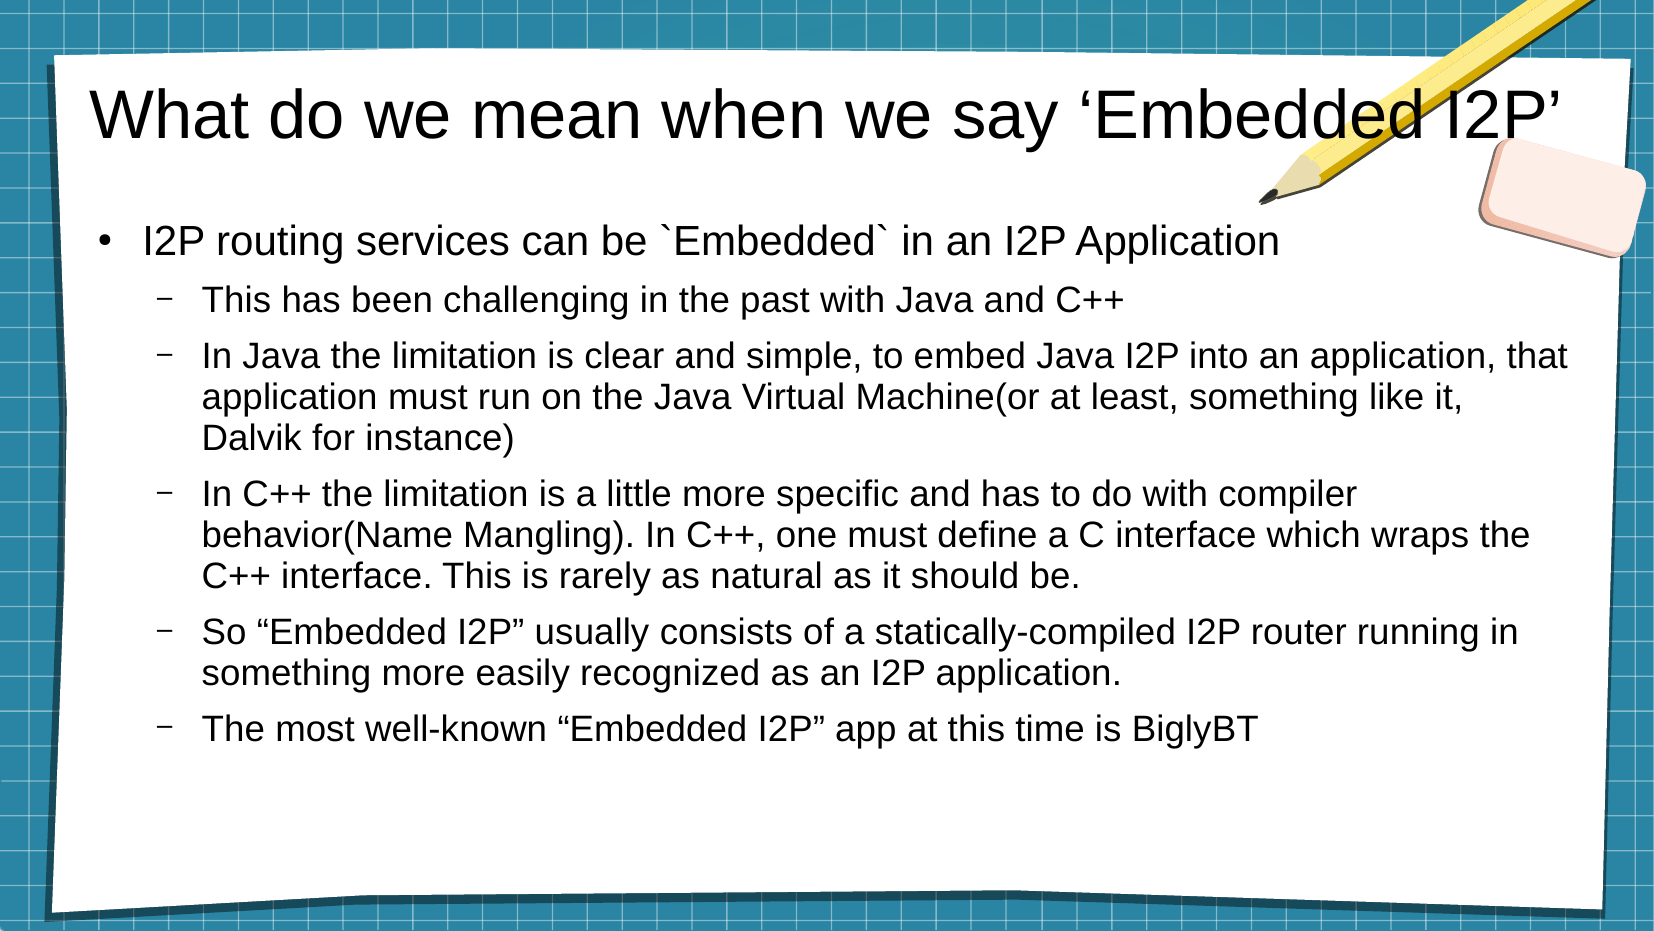

# What do we mean when we say ‘Embedded I2P’
I2P routing services can be `Embedded` in an I2P Application
This has been challenging in the past with Java and C++
In Java the limitation is clear and simple, to embed Java I2P into an application, that application must run on the Java Virtual Machine(or at least, something like it, Dalvik for instance)
In C++ the limitation is a little more specific and has to do with compiler behavior(Name Mangling). In C++, one must define a C interface which wraps the C++ interface. This is rarely as natural as it should be.
So “Embedded I2P” usually consists of a statically-compiled I2P router running in something more easily recognized as an I2P application.
The most well-known “Embedded I2P” app at this time is BiglyBT